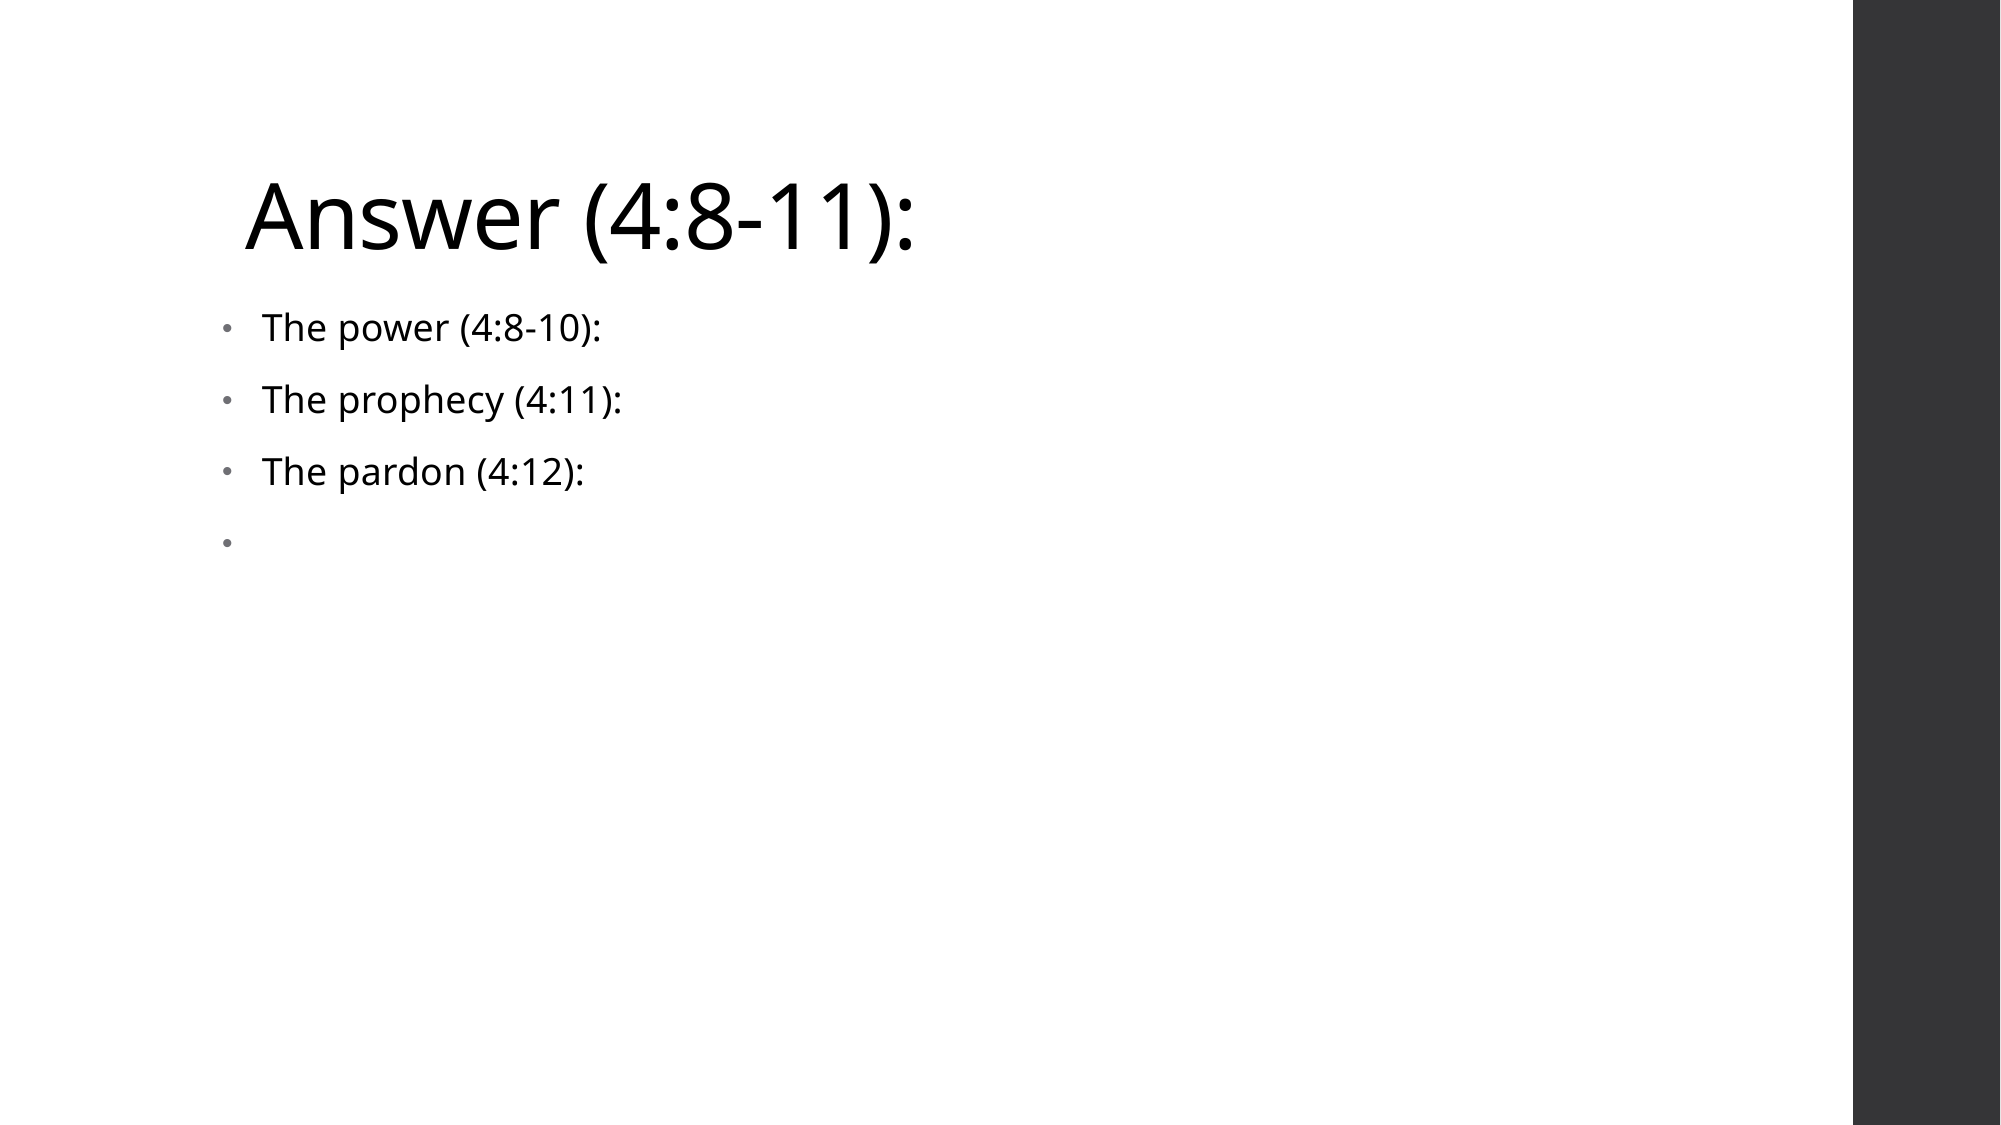

# Answer (4:8-11):
 The power (4:8-10):
 The prophecy (4:11):
 The pardon (4:12):